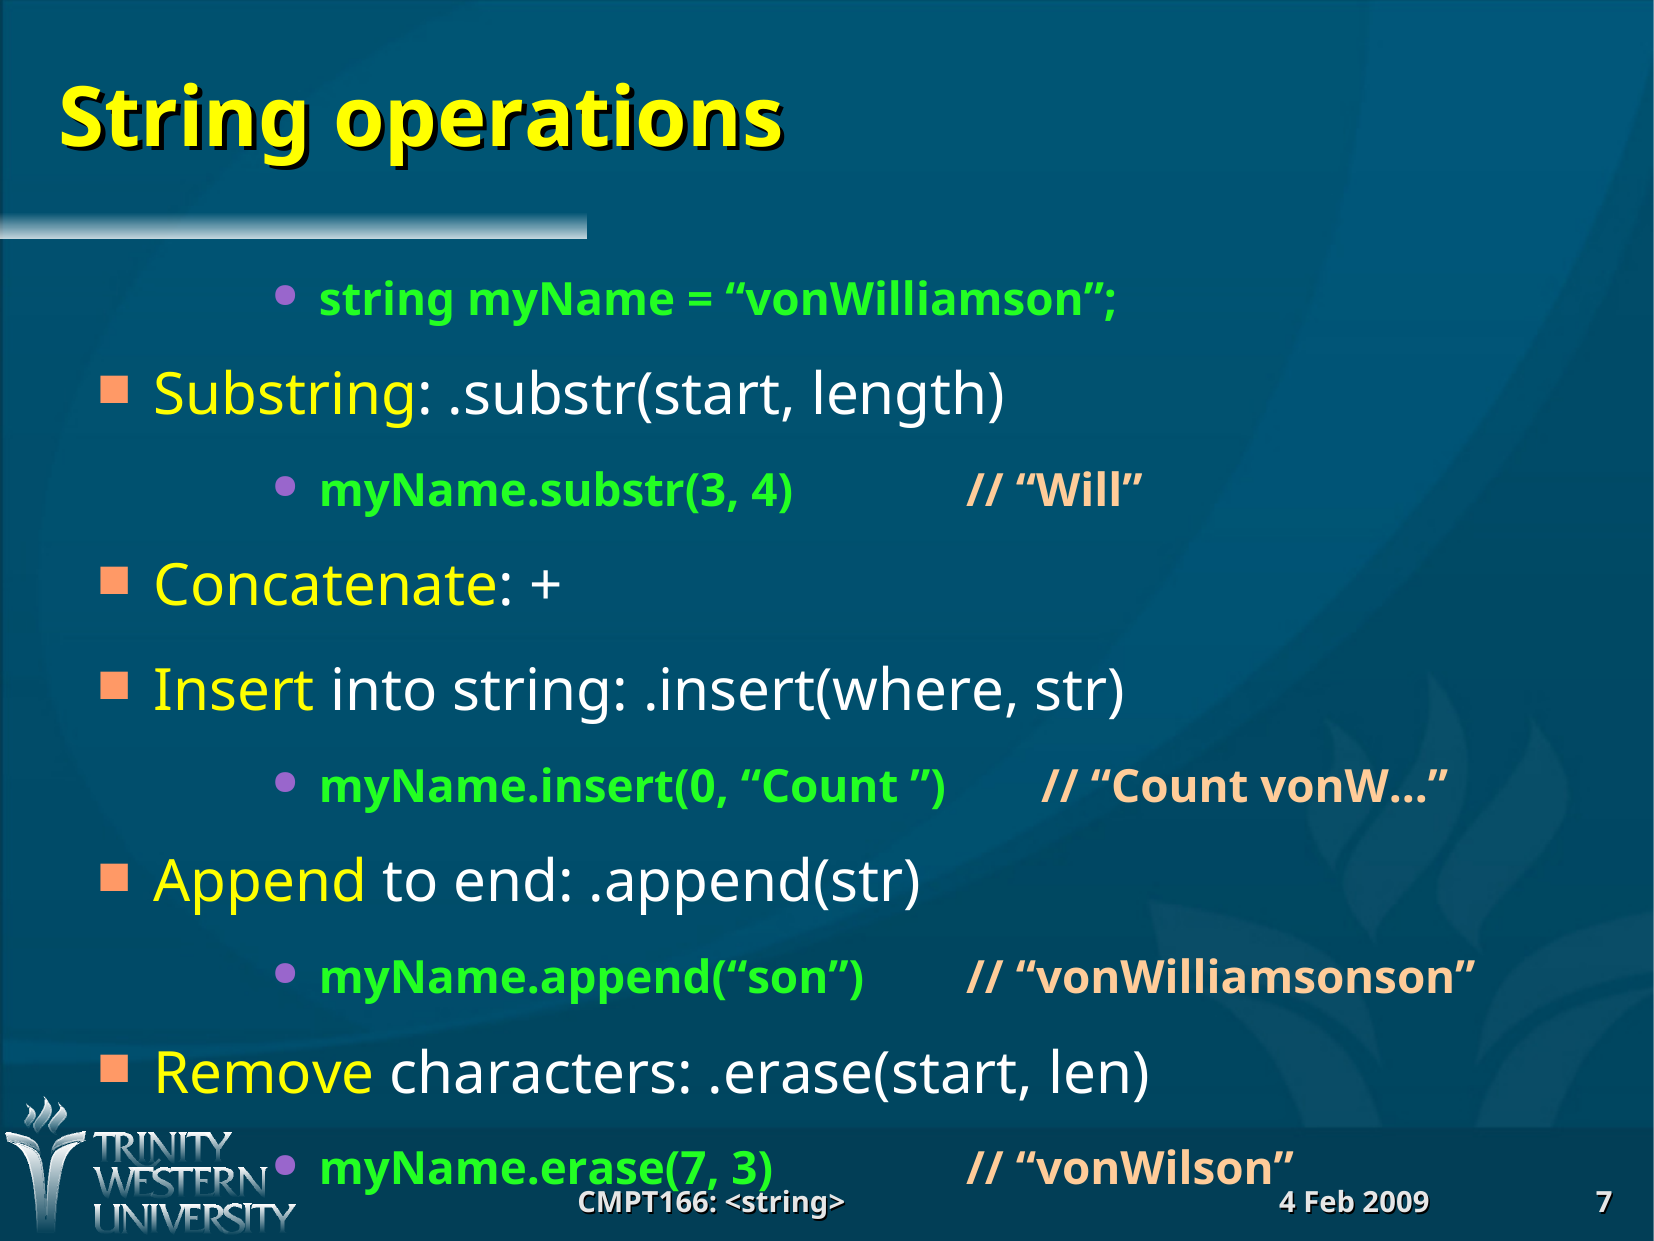

# String operations
string myName = “vonWilliamson”;
Substring: .substr(start, length)
myName.substr(3, 4)			// “Will”
Concatenate: +
Insert into string: .insert(where, str)
myName.insert(0, “Count ”)		// “Count vonW...”
Append to end: .append(str)
myName.append(“son”)		// “vonWilliamsonson”
Remove characters: .erase(start, len)
myName.erase(7, 3)			// “vonWilson”
CMPT166: <string>
4 Feb 2009
7